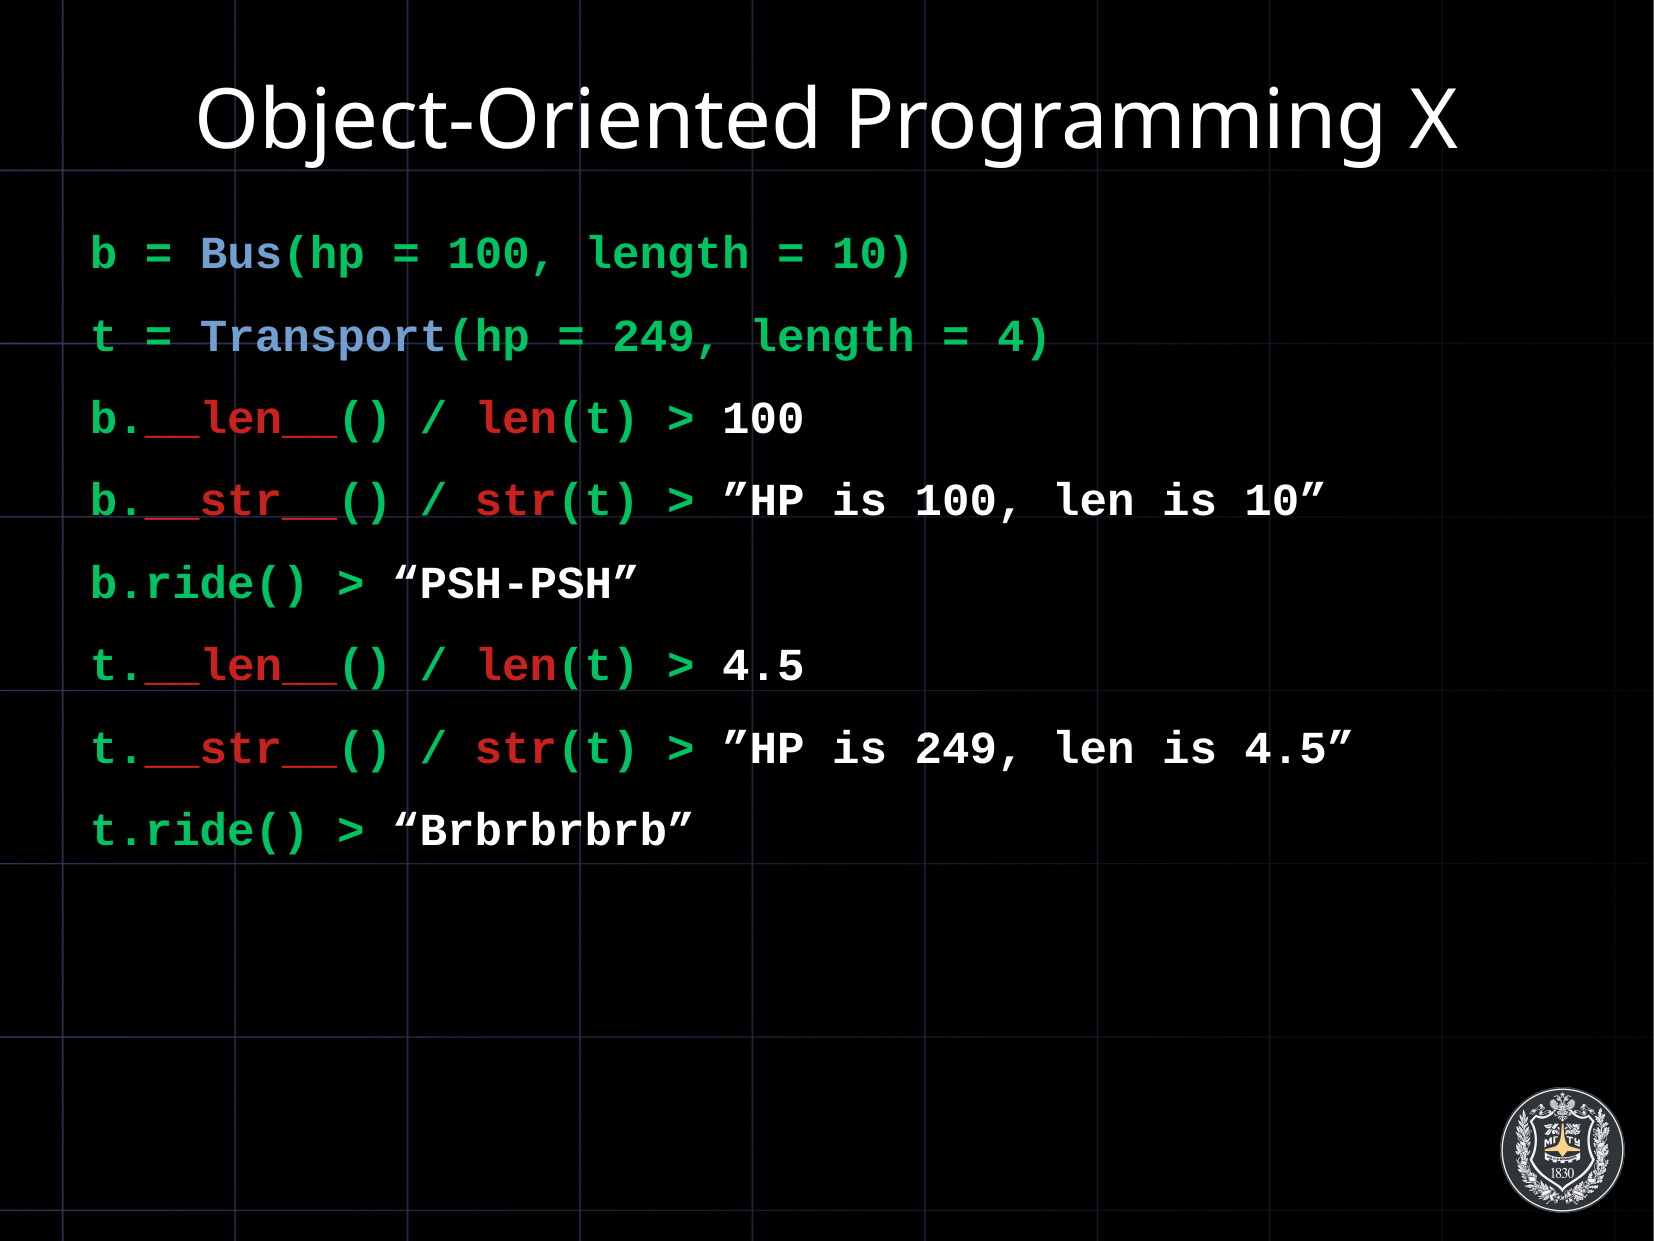

Object-Oriented Programming X
b = Bus(hp = 100, length = 10)
t = Transport(hp = 249, length = 4)
b.__len__() / len(t) > 100
b.__str__() / str(t) > ”HP is 100, len is 10”
b.ride() > “PSH-PSH”
t.__len__() / len(t) > 4.5
t.__str__() / str(t) > ”HP is 249, len is 4.5”
t.ride() > “Brbrbrbrb”